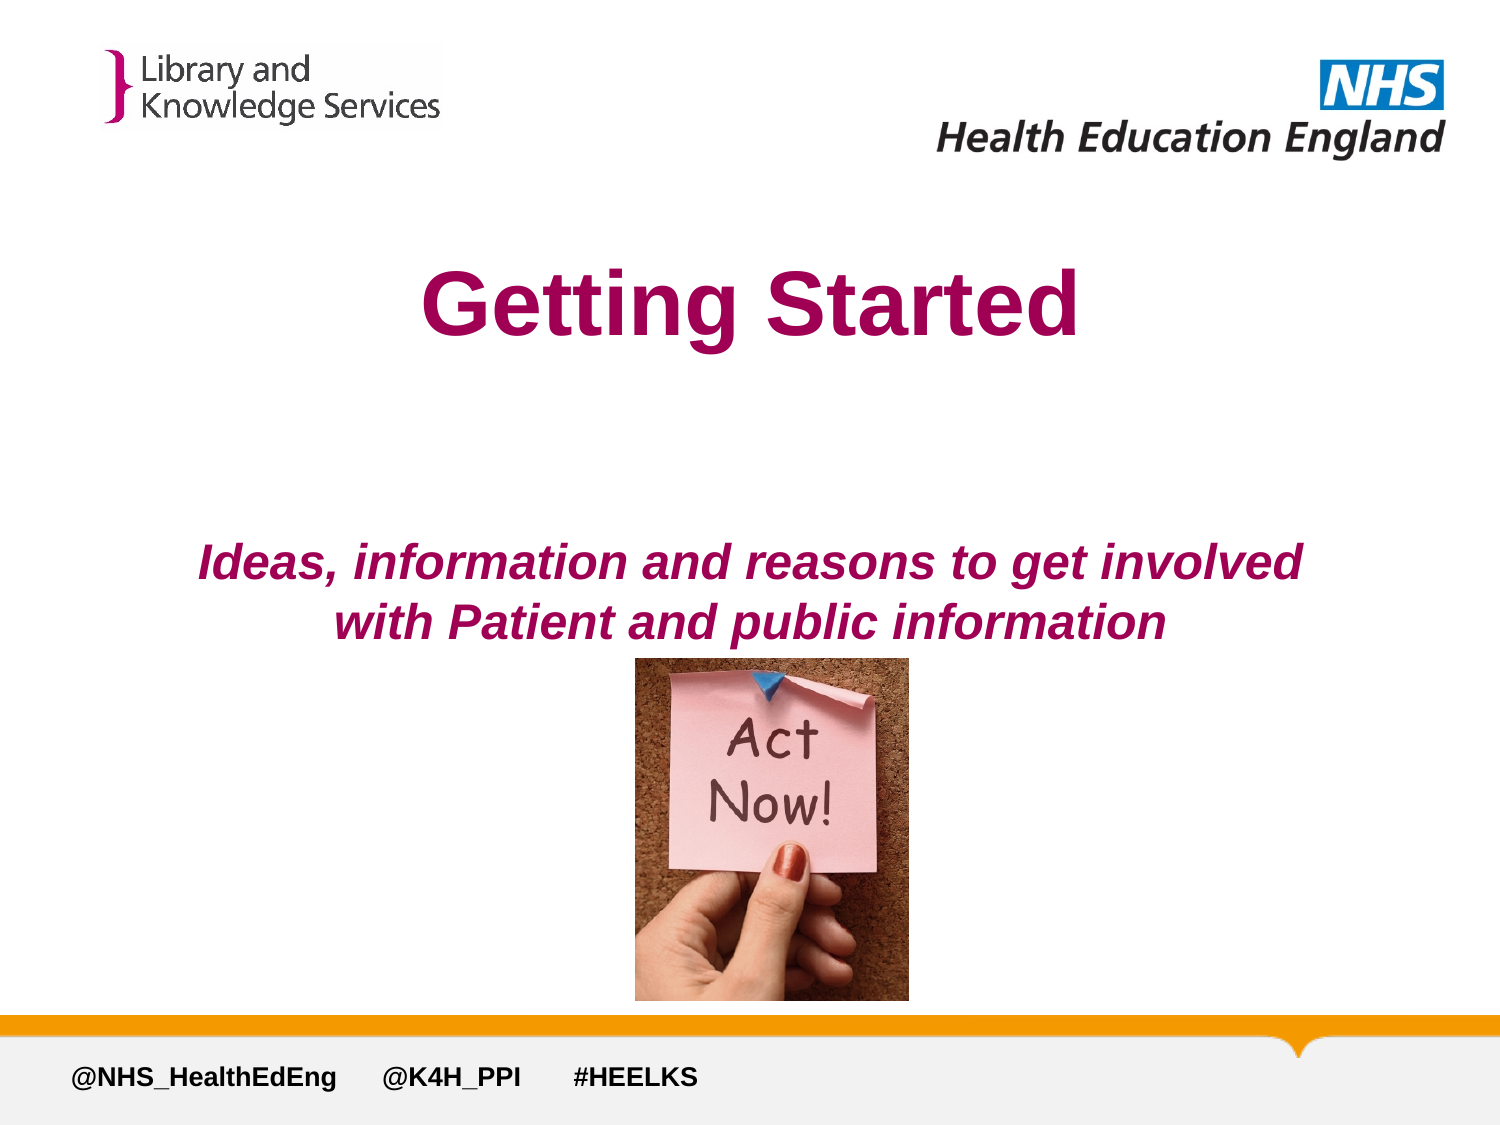

# Getting Started
Ideas, information and reasons to get involved with Patient and public information
@NHS_HealthEdEng @K4H_PPI #HEELKS